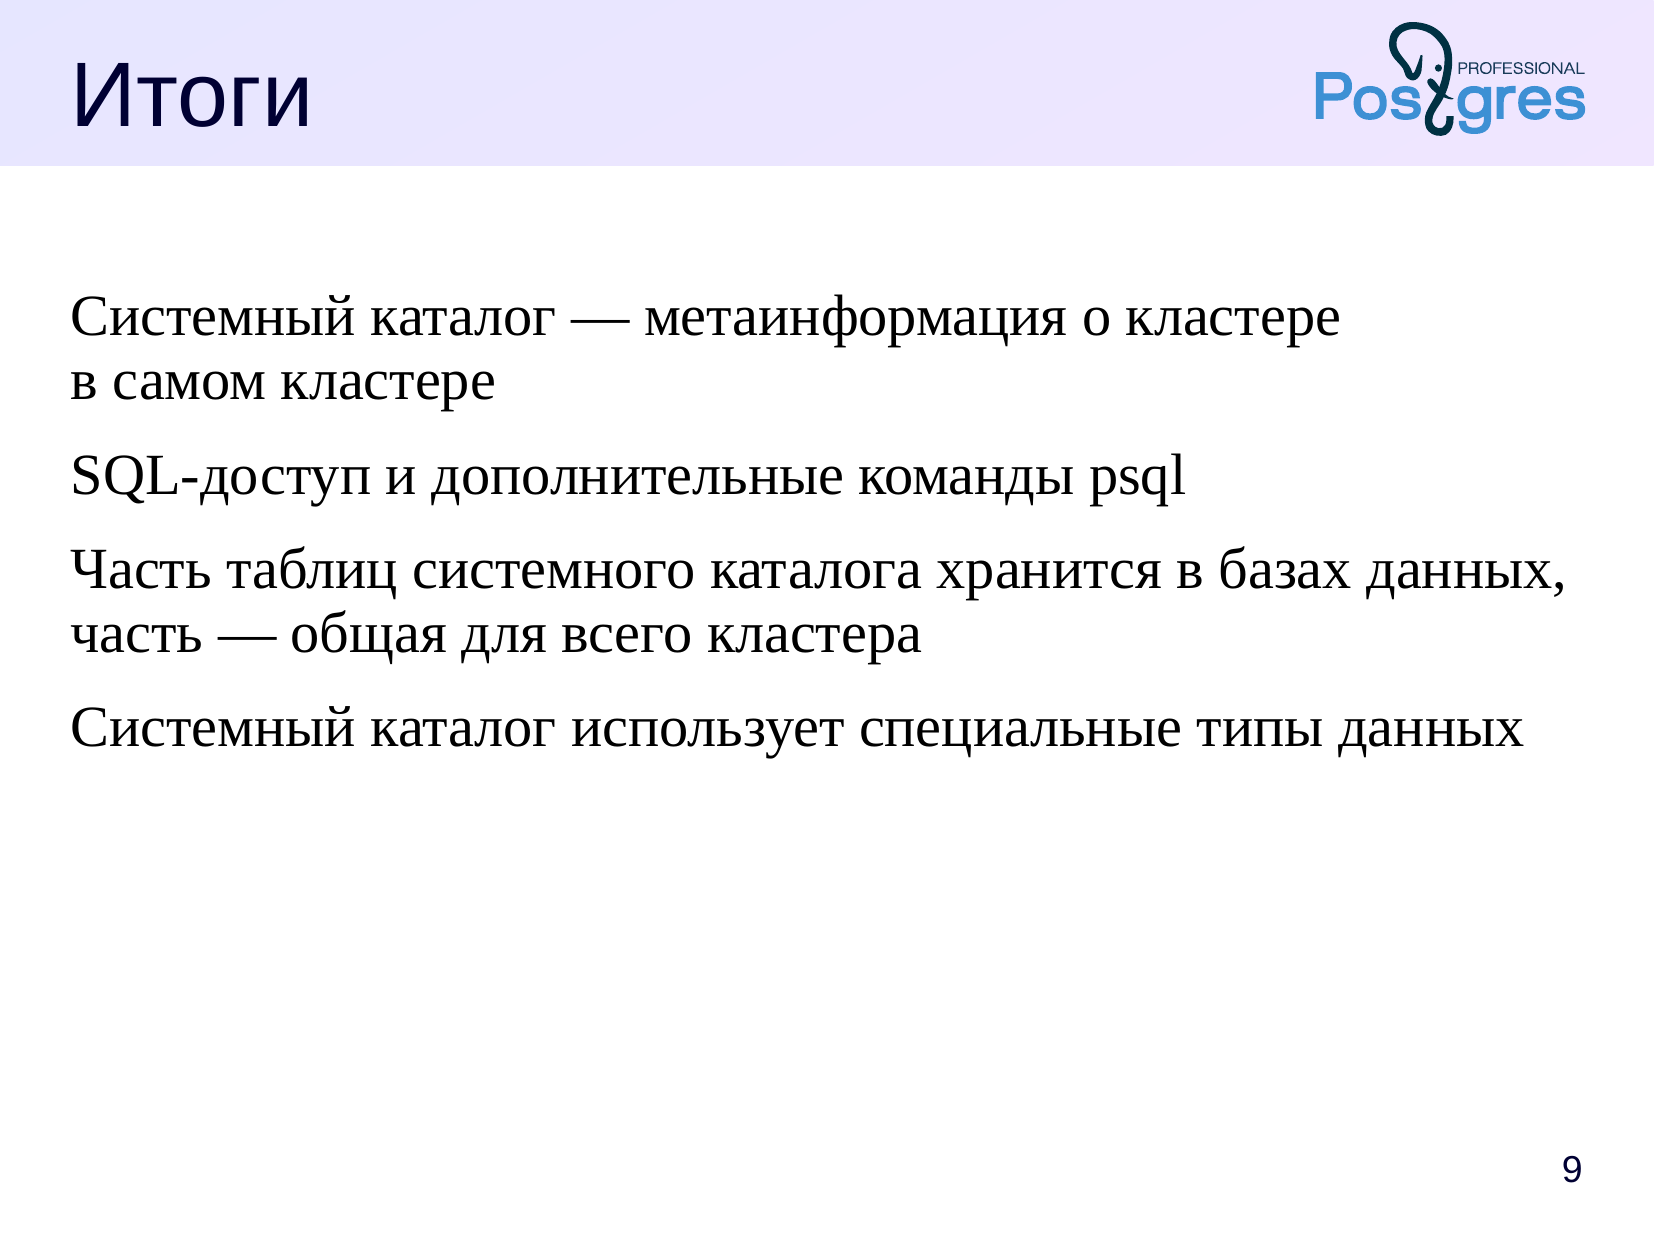

# Итоги
Системный каталог — метаинформация о кластере
в самом кластере
SQL-доступ и дополнительные команды psql
Часть таблиц системного каталога хранится в базах данных,
часть — общая для всего кластера
Системный каталог использует специальные типы данных